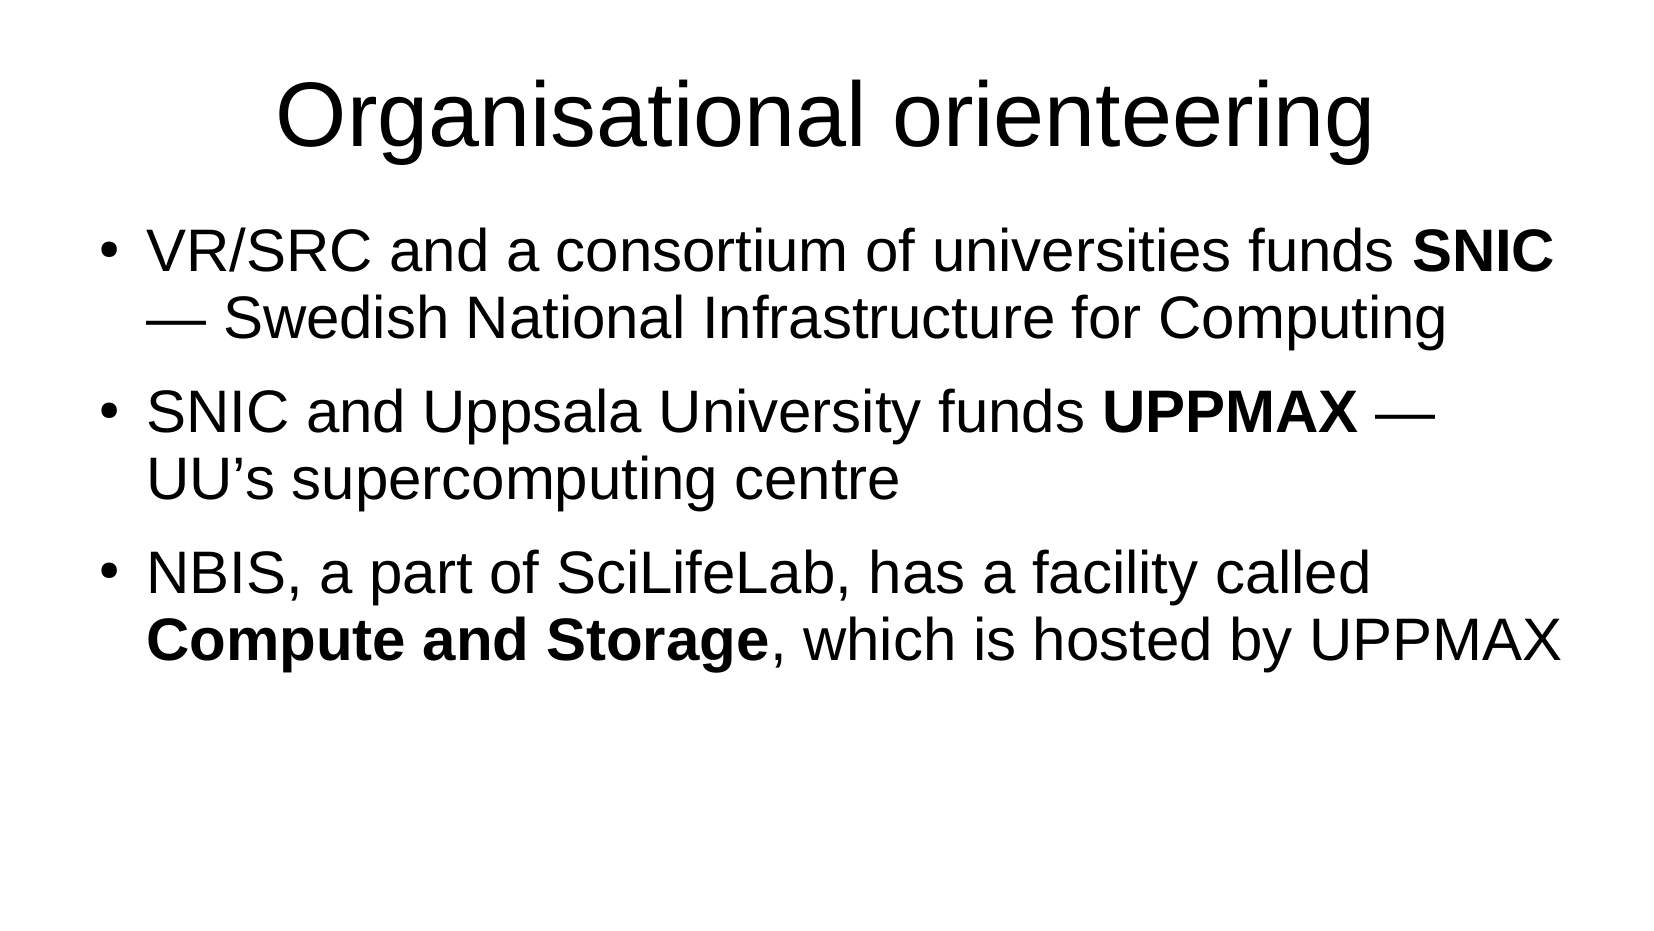

# Organisational orienteering
VR/SRC and a consortium of universities funds SNIC — Swedish National Infrastructure for Computing
SNIC and Uppsala University funds UPPMAX — UU’s supercomputing centre
NBIS, a part of SciLifeLab, has a facility called Compute and Storage, which is hosted by UPPMAX